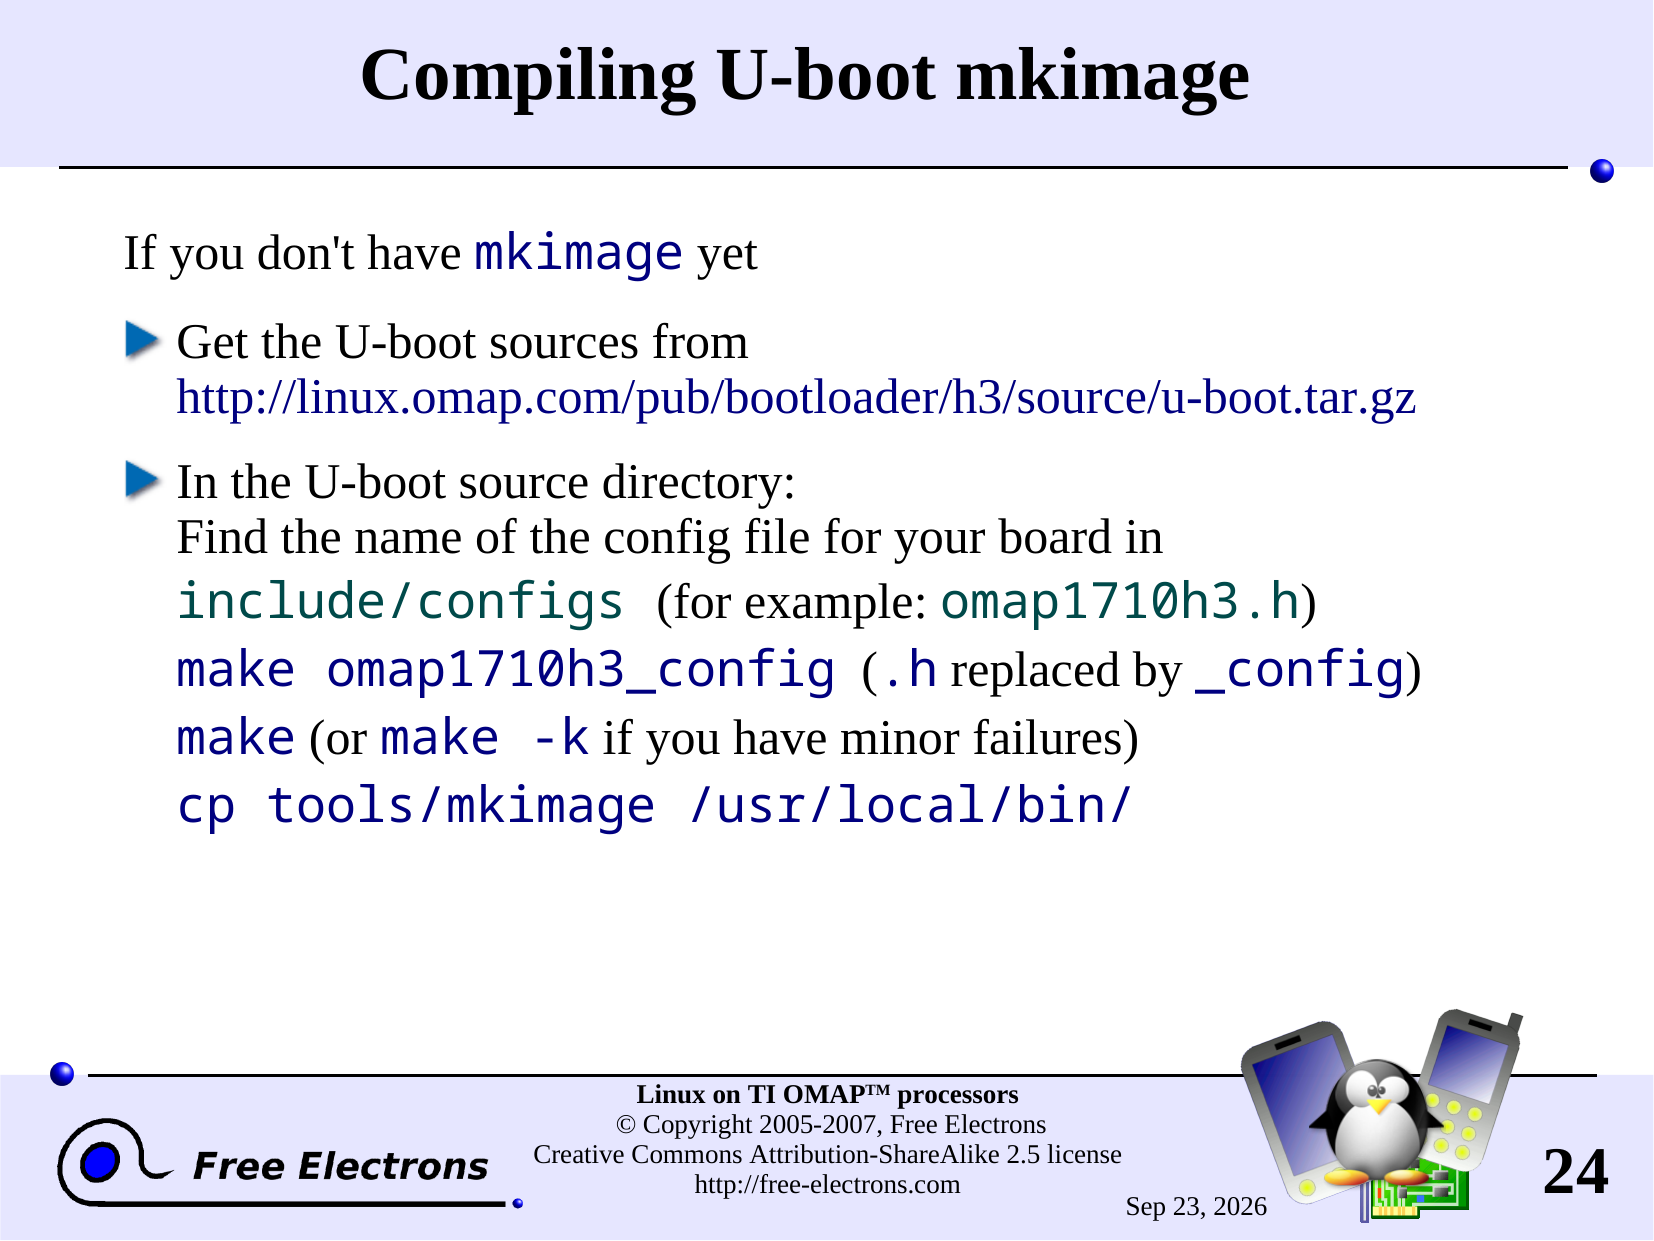

# Compiling U-boot mkimage
If you don't have mkimage yet
Get the U-boot sources from http://linux.omap.com/pub/bootloader/h3/source/u-boot.tar.gz
In the U-boot source directory:
Find the name of the config file for your board in include/configs (for example: omap1710h3.h)
make omap1710h3_config (.h replaced by _config)
make (or make -k if you have minor failures)
cp tools/mkimage /usr/local/bin/